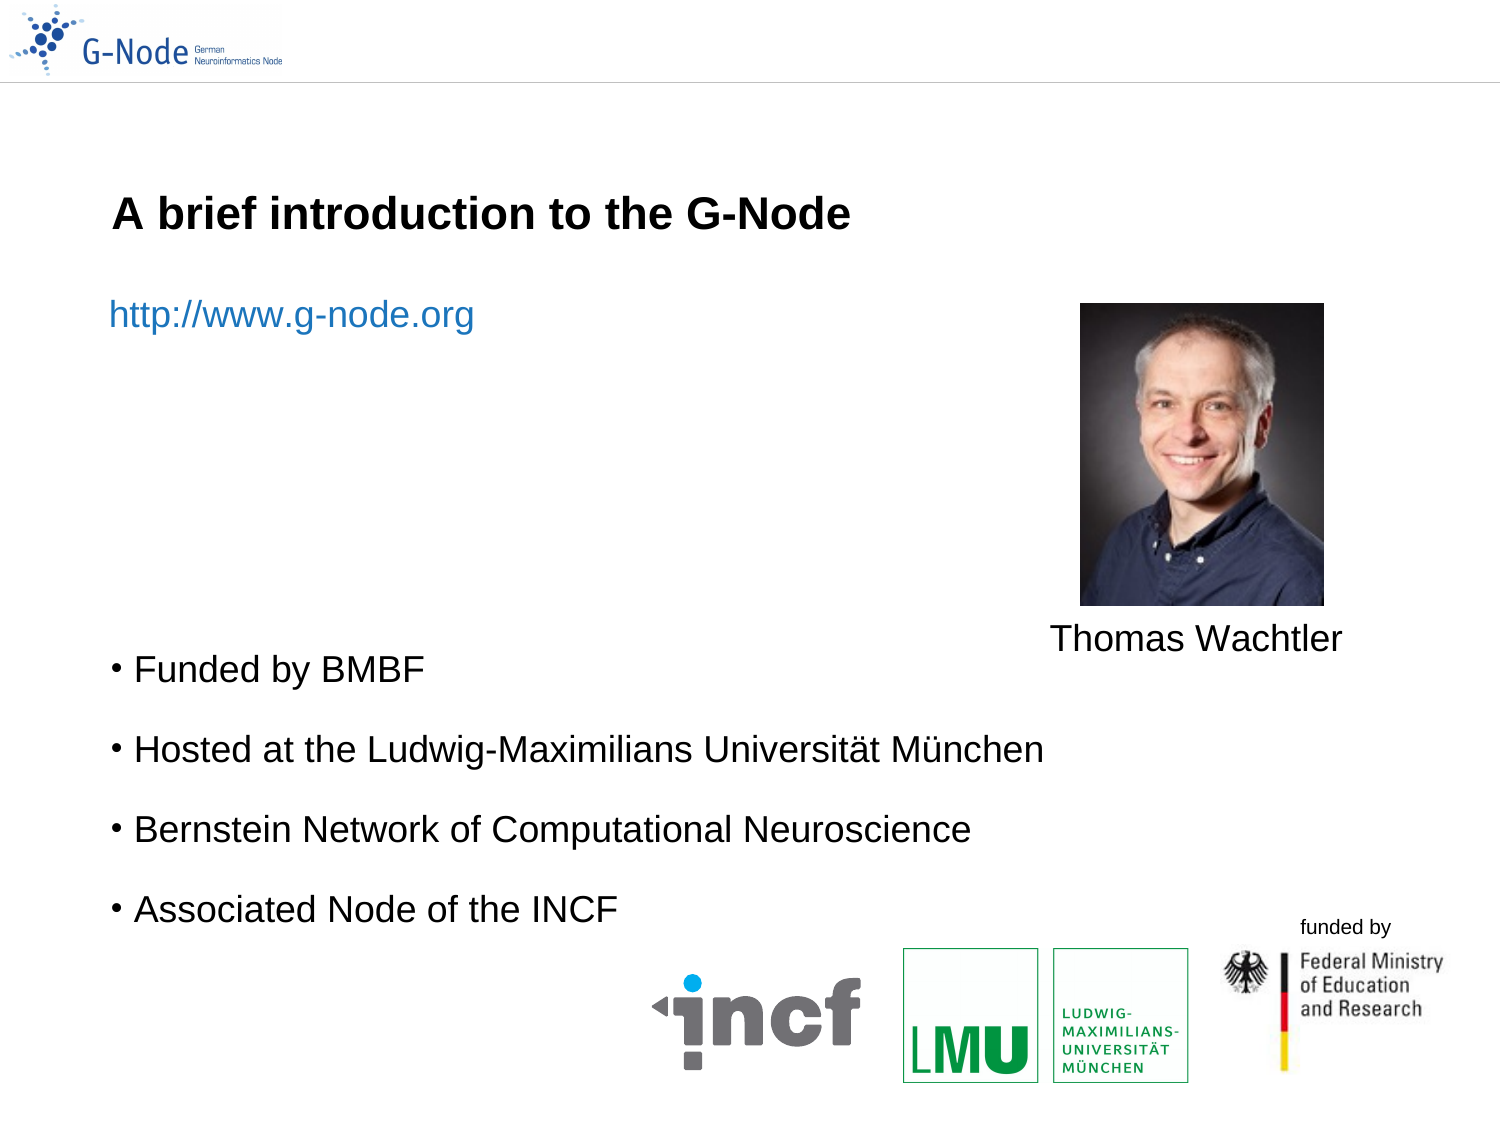

A brief introduction to the G-Node
http://www.g-node.org
Thomas Wachtler
 Funded by BMBF
 Hosted at the Ludwig-Maximilians Universität München
 Bernstein Network of Computational Neuroscience
 Associated Node of the INCF
funded by